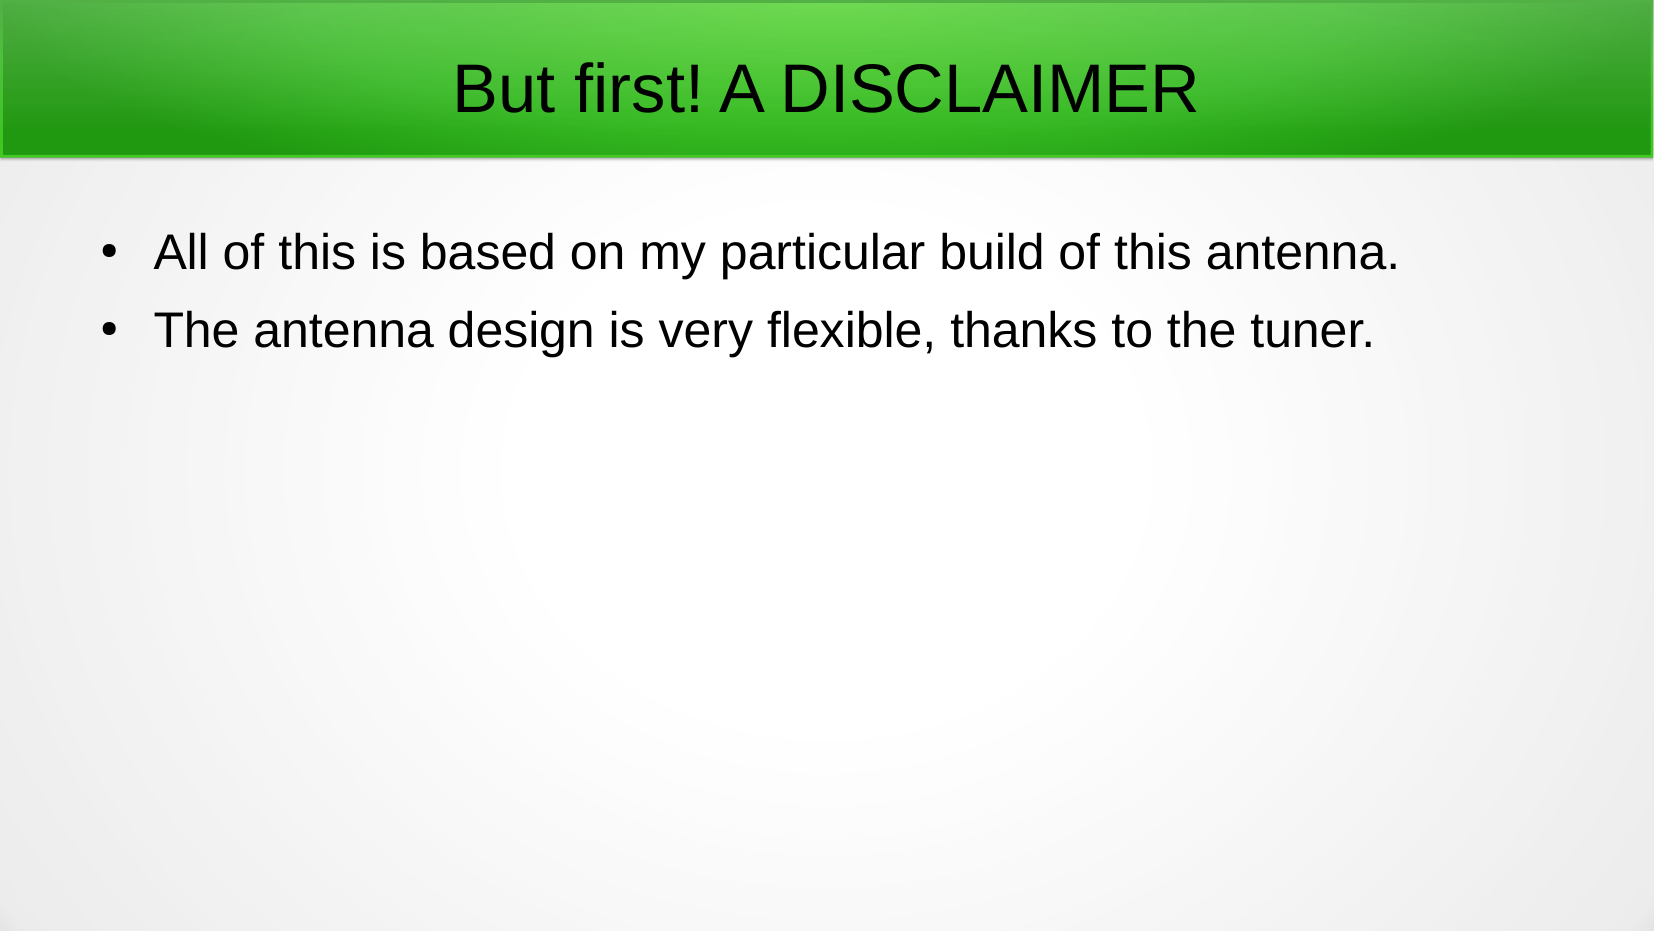

# But first! A DISCLAIMER
All of this is based on my particular build of this antenna.
The antenna design is very flexible, thanks to the tuner.